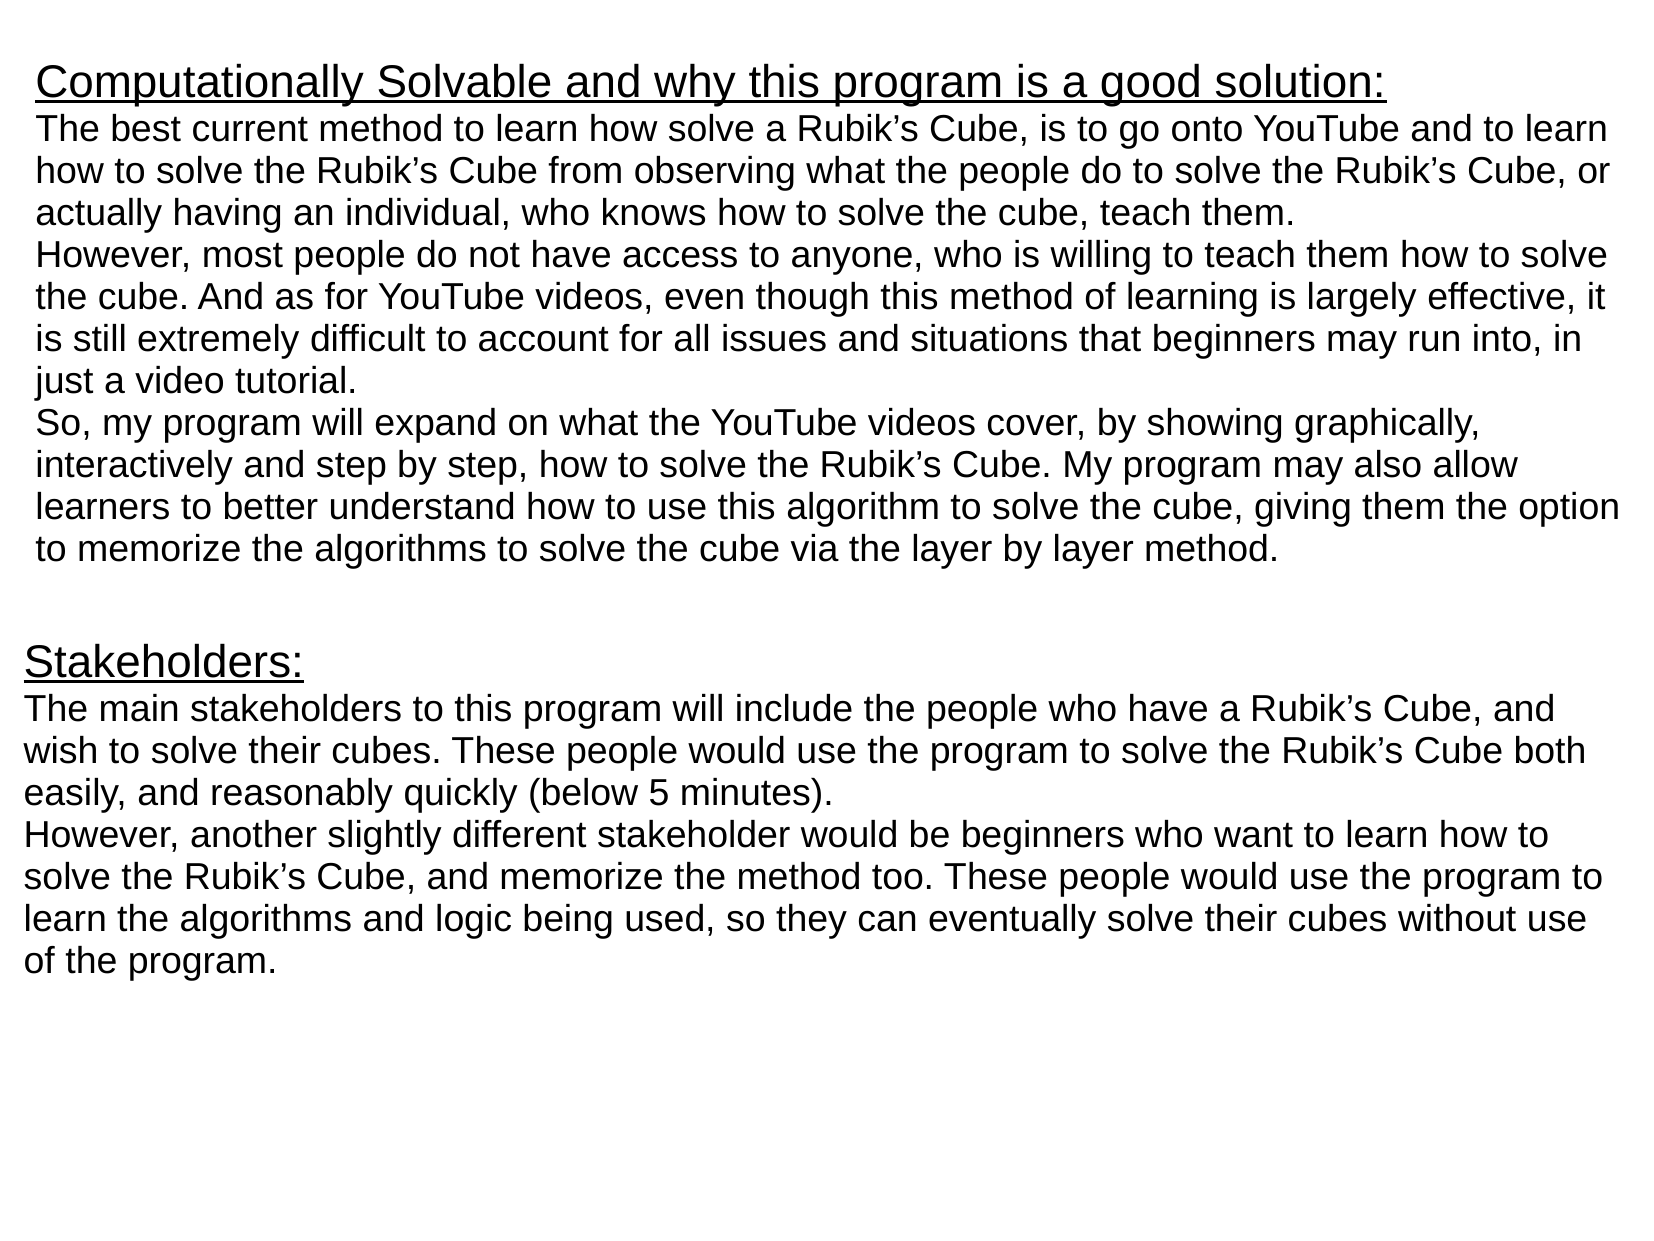

Computationally Solvable and why this program is a good solution:
The best current method to learn how solve a Rubik’s Cube, is to go onto YouTube and to learn how to solve the Rubik’s Cube from observing what the people do to solve the Rubik’s Cube, or actually having an individual, who knows how to solve the cube, teach them.
However, most people do not have access to anyone, who is willing to teach them how to solve the cube. And as for YouTube videos, even though this method of learning is largely effective, it is still extremely difficult to account for all issues and situations that beginners may run into, in just a video tutorial.
So, my program will expand on what the YouTube videos cover, by showing graphically, interactively and step by step, how to solve the Rubik’s Cube. My program may also allow learners to better understand how to use this algorithm to solve the cube, giving them the option to memorize the algorithms to solve the cube via the layer by layer method.
# Stakeholders: The main stakeholders to this program will include the people who have a Rubik’s Cube, and wish to solve their cubes. These people would use the program to solve the Rubik’s Cube both easily, and reasonably quickly (below 5 minutes). However, another slightly different stakeholder would be beginners who want to learn how to solve the Rubik’s Cube, and memorize the method too. These people would use the program to learn the algorithms and logic being used, so they can eventually solve their cubes without use of the program.